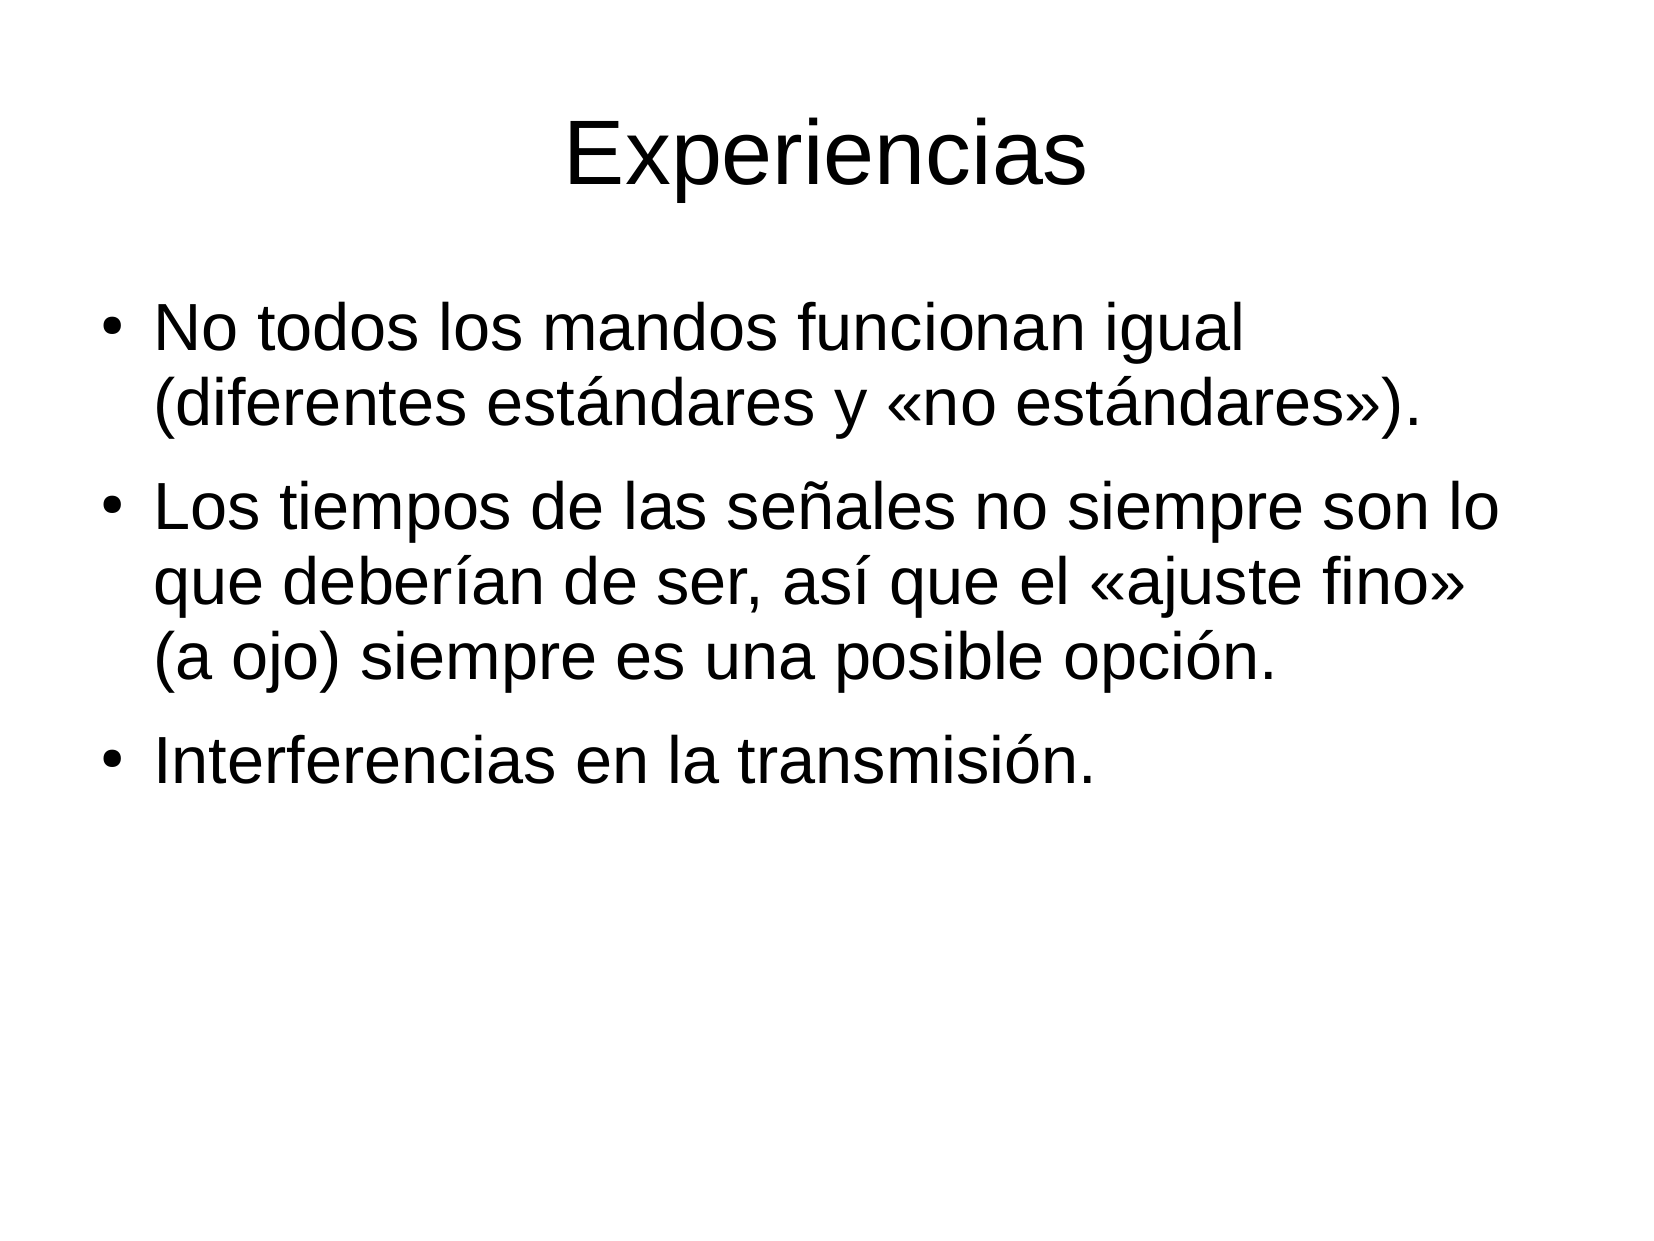

# Experiencias
No todos los mandos funcionan igual (diferentes estándares y «no estándares»).
Los tiempos de las señales no siempre son lo que deberían de ser, así que el «ajuste fino» (a ojo) siempre es una posible opción.
Interferencias en la transmisión.